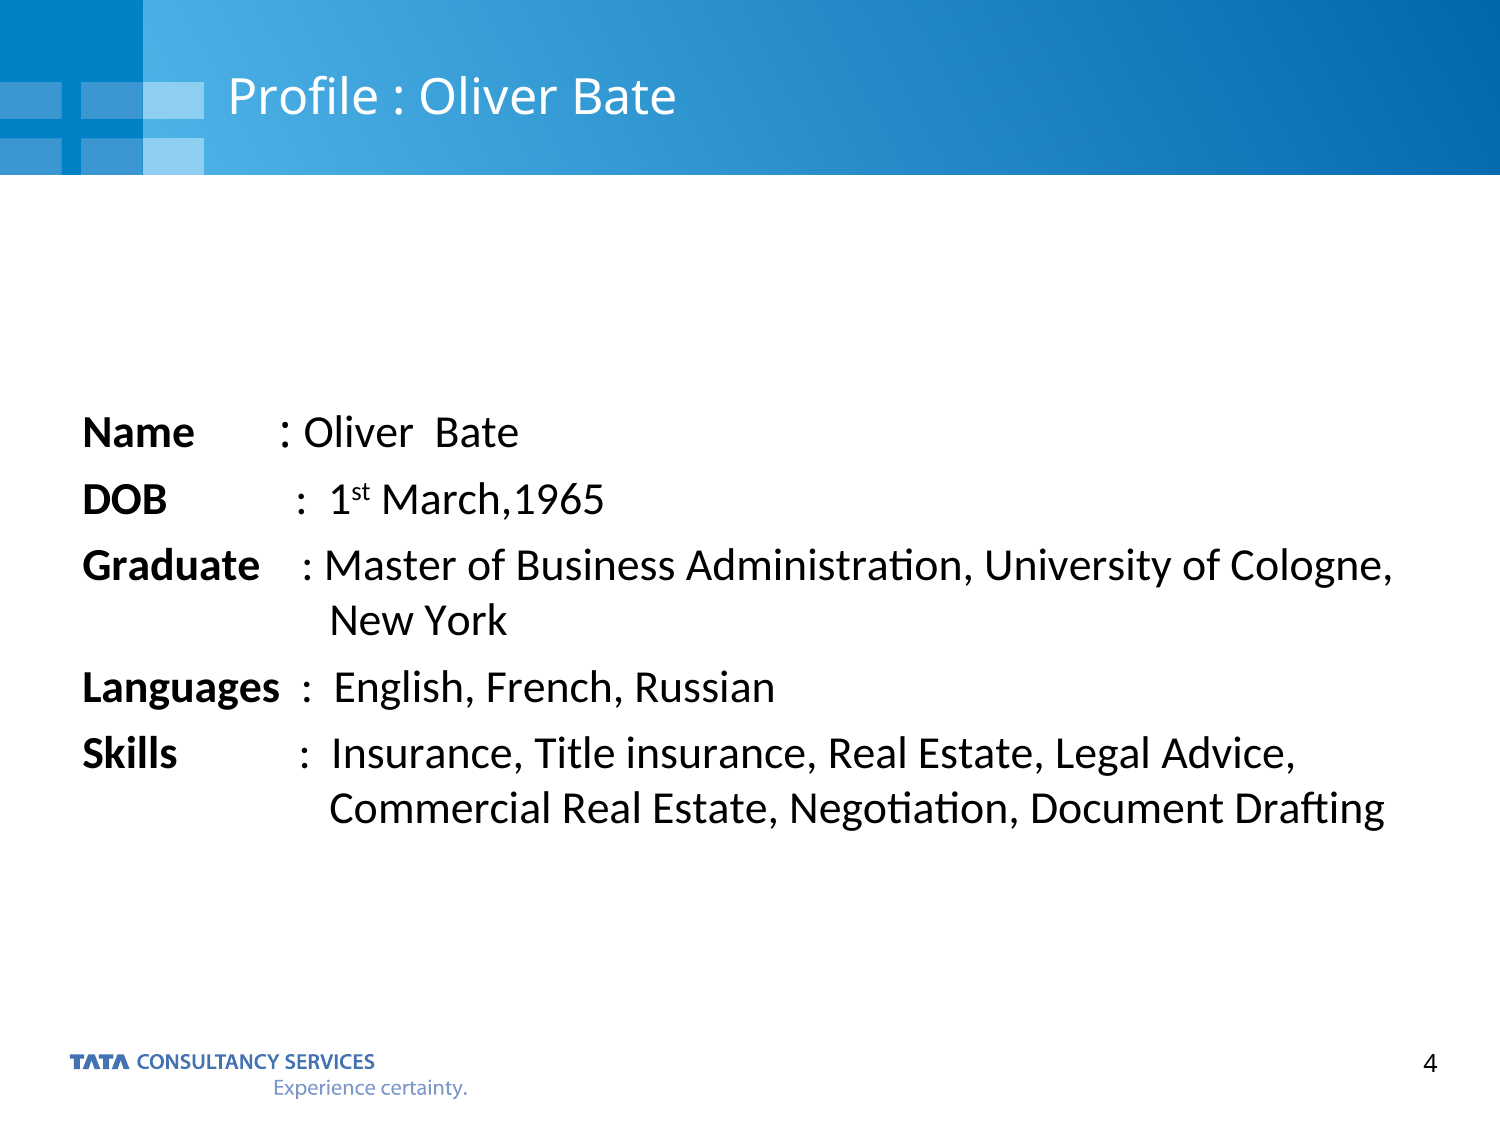

Profile : Oliver Bate
Name : Oliver Bate
DOB 	 : 1st March,1965
Graduate : Master of Business Administration, University of Cologne, 			 New York
Languages : English, French, Russian
Skills 		 : Insurance, Title insurance, Real Estate, Legal Advice, 				 Commercial Real Estate, Negotiation, Document Drafting